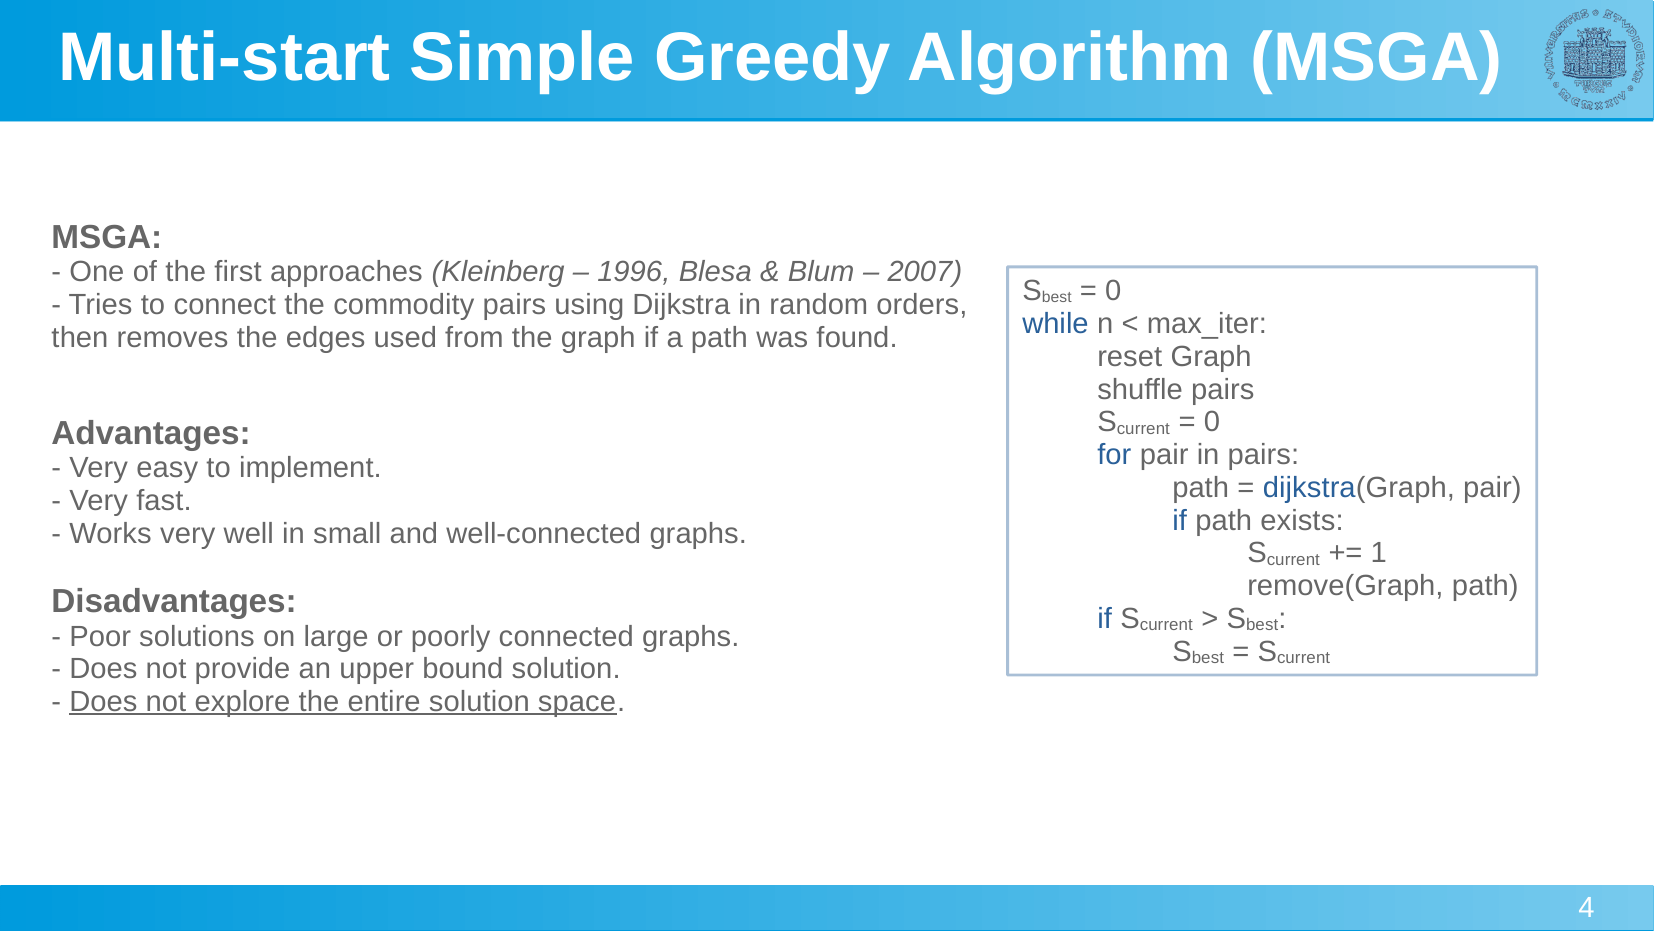

# Multi-start Simple Greedy Algorithm (MSGA)
MSGA:
- One of the first approaches (Kleinberg – 1996, Blesa & Blum – 2007)
- Tries to connect the commodity pairs using Dijkstra in random orders,
then removes the edges used from the graph if a path was found.
Advantages:
- Very easy to implement.
- Very fast.
- Works very well in small and well-connected graphs.
Disadvantages:
- Poor solutions on large or poorly connected graphs.
- Does not provide an upper bound solution.
- Does not explore the entire solution space.
Sbest = 0
while n < max_iter:
	reset Graph
	shuffle pairs
	Scurrent = 0
	for pair in pairs:
		path = dijkstra(Graph, pair)
		if path exists:
			Scurrent += 1
			remove(Graph, path)
	if Scurrent > Sbest:
		Sbest = Scurrent
4